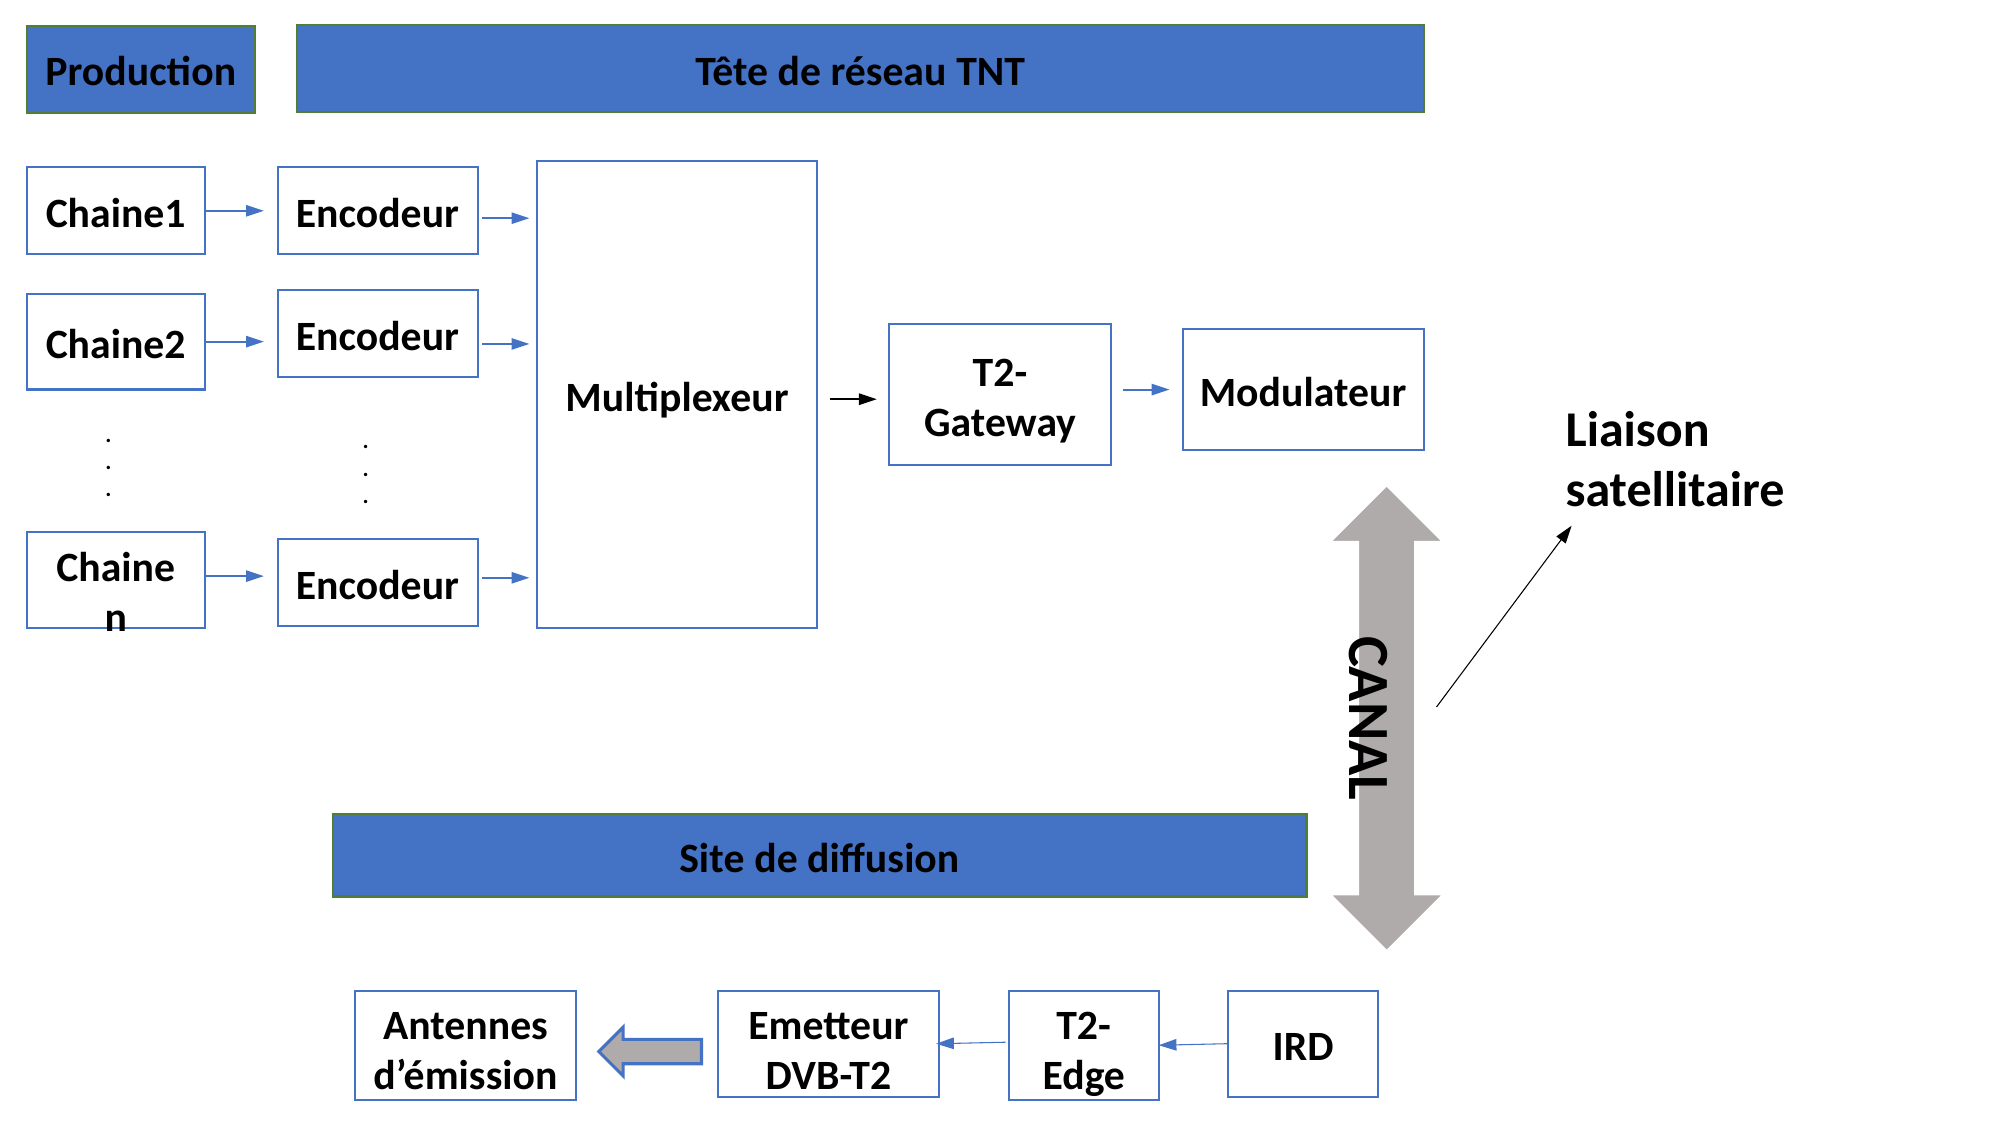

Tête de réseau TNT
Production
Multiplexeur
Chaine1
Encodeur
Encodeur
Chaine2
T2-Gateway
Modulateur
Liaison satellitaire
.
.
.
.
.
.
Chaine n
Encodeur
CANAL
Site de diffusion
Antennes d’émission
Emetteur DVB-T2
T2-Edge
IRD